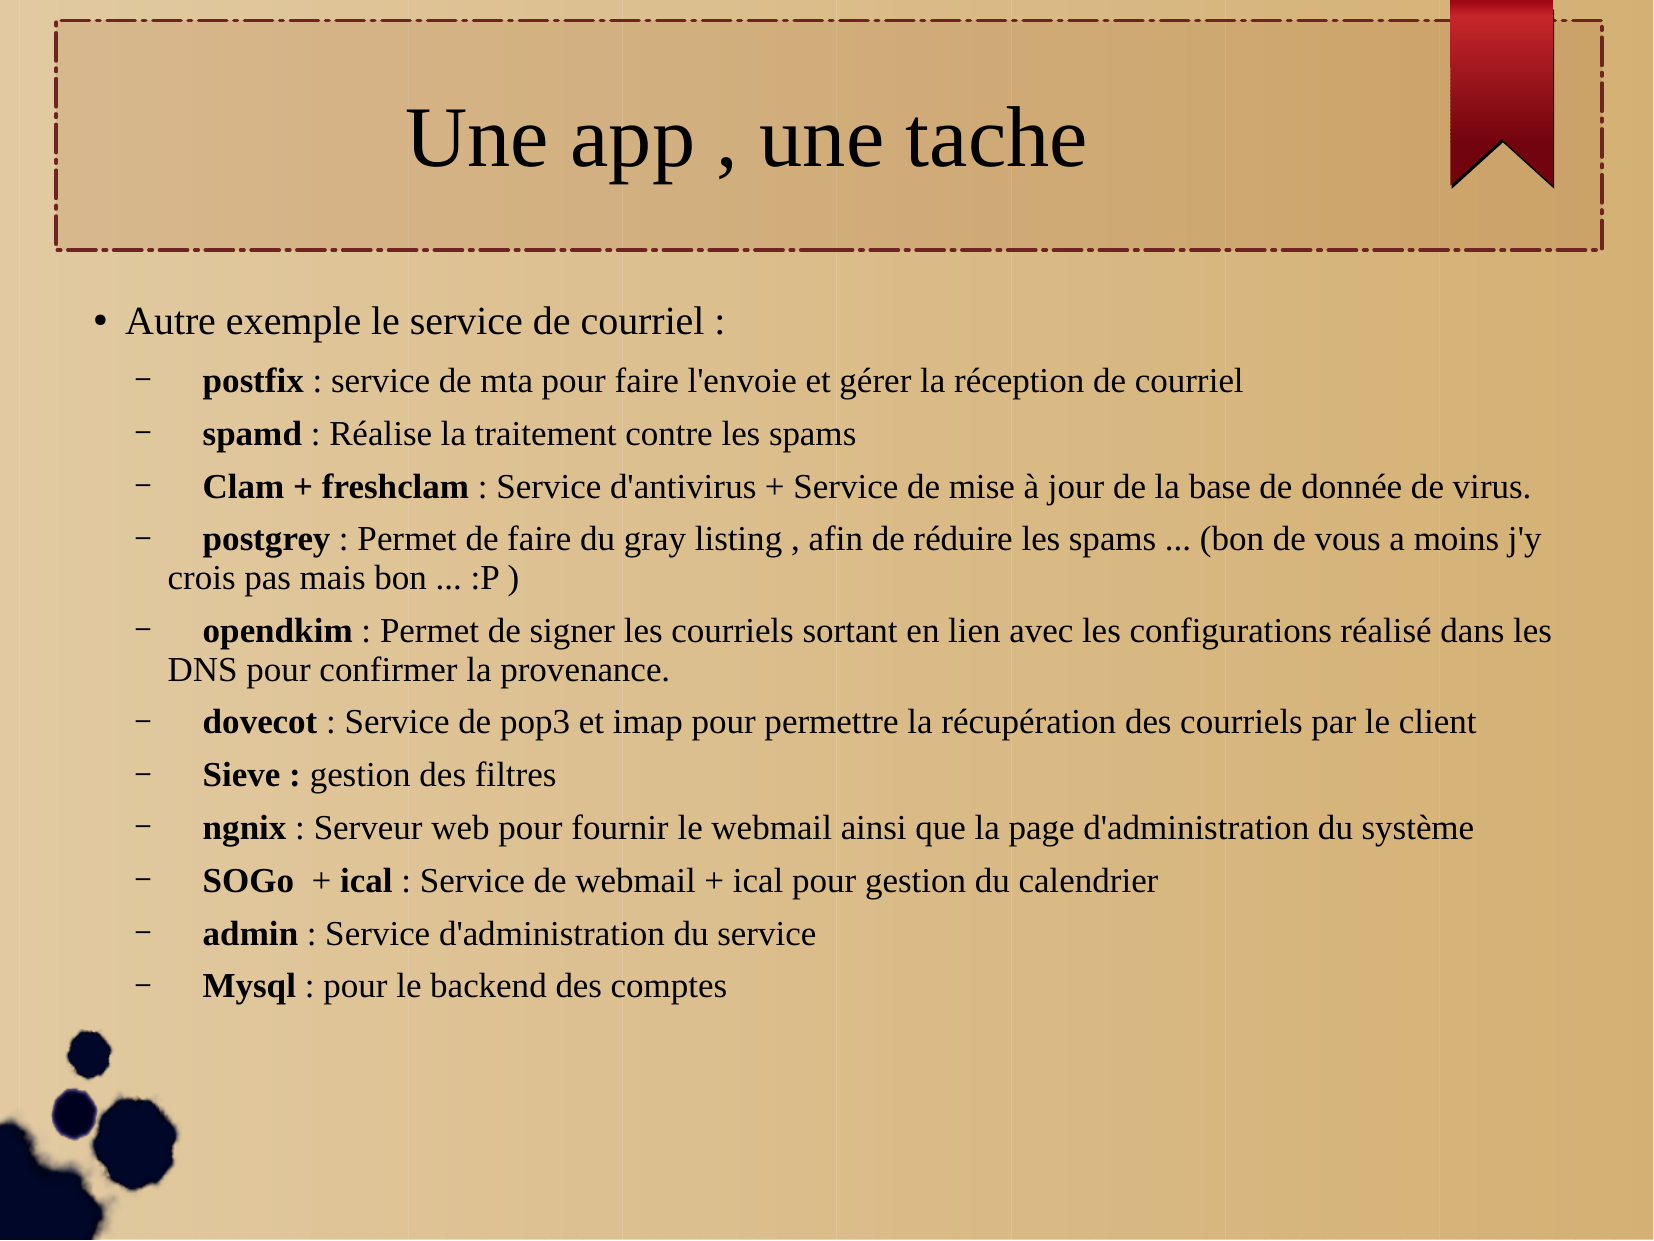

# Une app , une tache
Autre exemple le service de courriel :
 postfix : service de mta pour faire l'envoie et gérer la réception de courriel
 spamd : Réalise la traitement contre les spams
 Clam + freshclam : Service d'antivirus + Service de mise à jour de la base de donnée de virus.
 postgrey : Permet de faire du gray listing , afin de réduire les spams ... (bon de vous a moins j'y crois pas mais bon ... :P )
 opendkim : Permet de signer les courriels sortant en lien avec les configurations réalisé dans les DNS pour confirmer la provenance.
 dovecot : Service de pop3 et imap pour permettre la récupération des courriels par le client
 Sieve : gestion des filtres
 ngnix : Serveur web pour fournir le webmail ainsi que la page d'administration du système
 SOGo + ical : Service de webmail + ical pour gestion du calendrier
 admin : Service d'administration du service
 Mysql : pour le backend des comptes